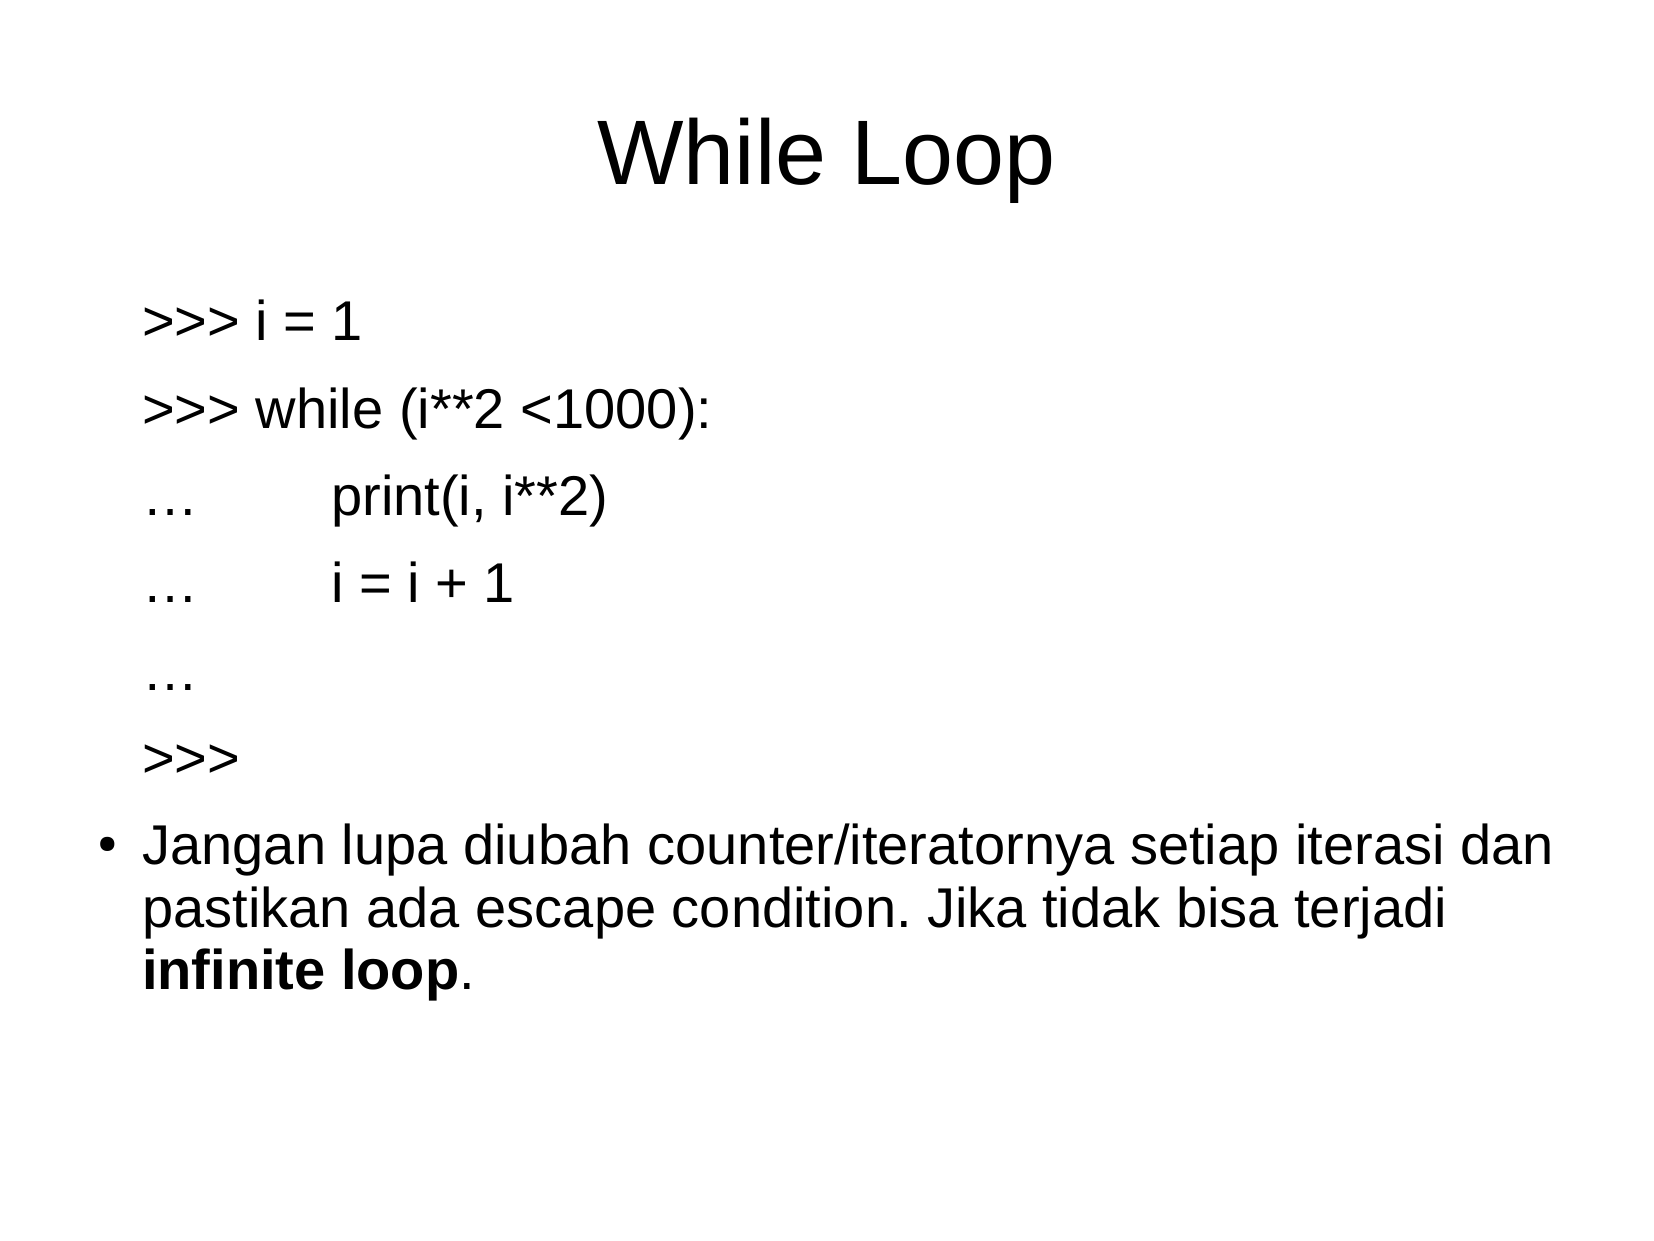

# While Loop
>>> i = 1
>>> while (i**2 <1000):
… 	 	print(i, i**2)
… 	 	i = i + 1
…
>>>
Jangan lupa diubah counter/iteratornya setiap iterasi dan pastikan ada escape condition. Jika tidak bisa terjadi infinite loop.